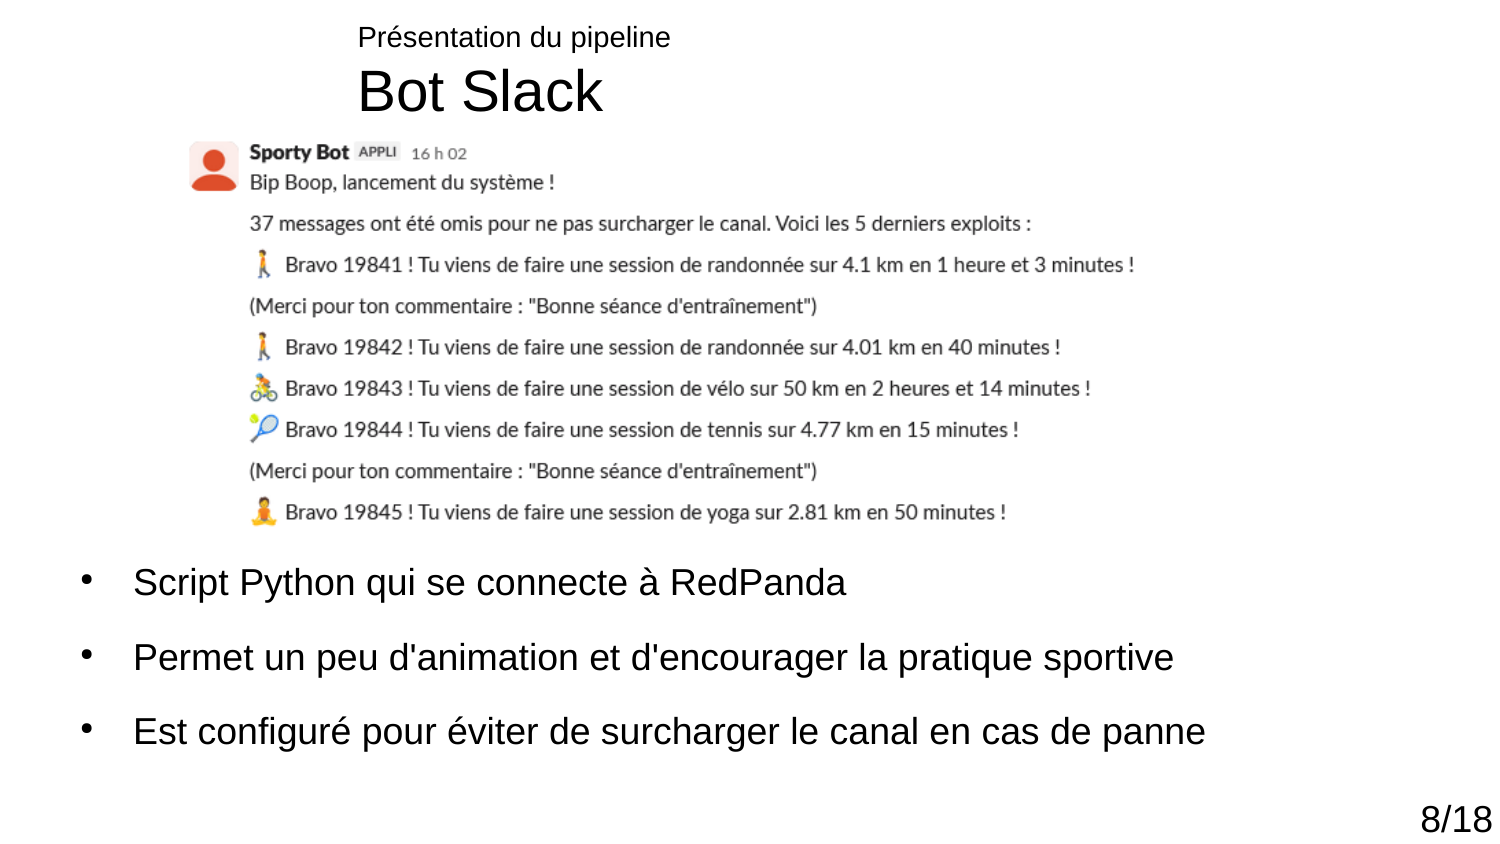

# Présentation du pipeline Bot Slack
Script Python qui se connecte à RedPanda
Permet un peu d'animation et d'encourager la pratique sportive
Est configuré pour éviter de surcharger le canal en cas de panne
8/18